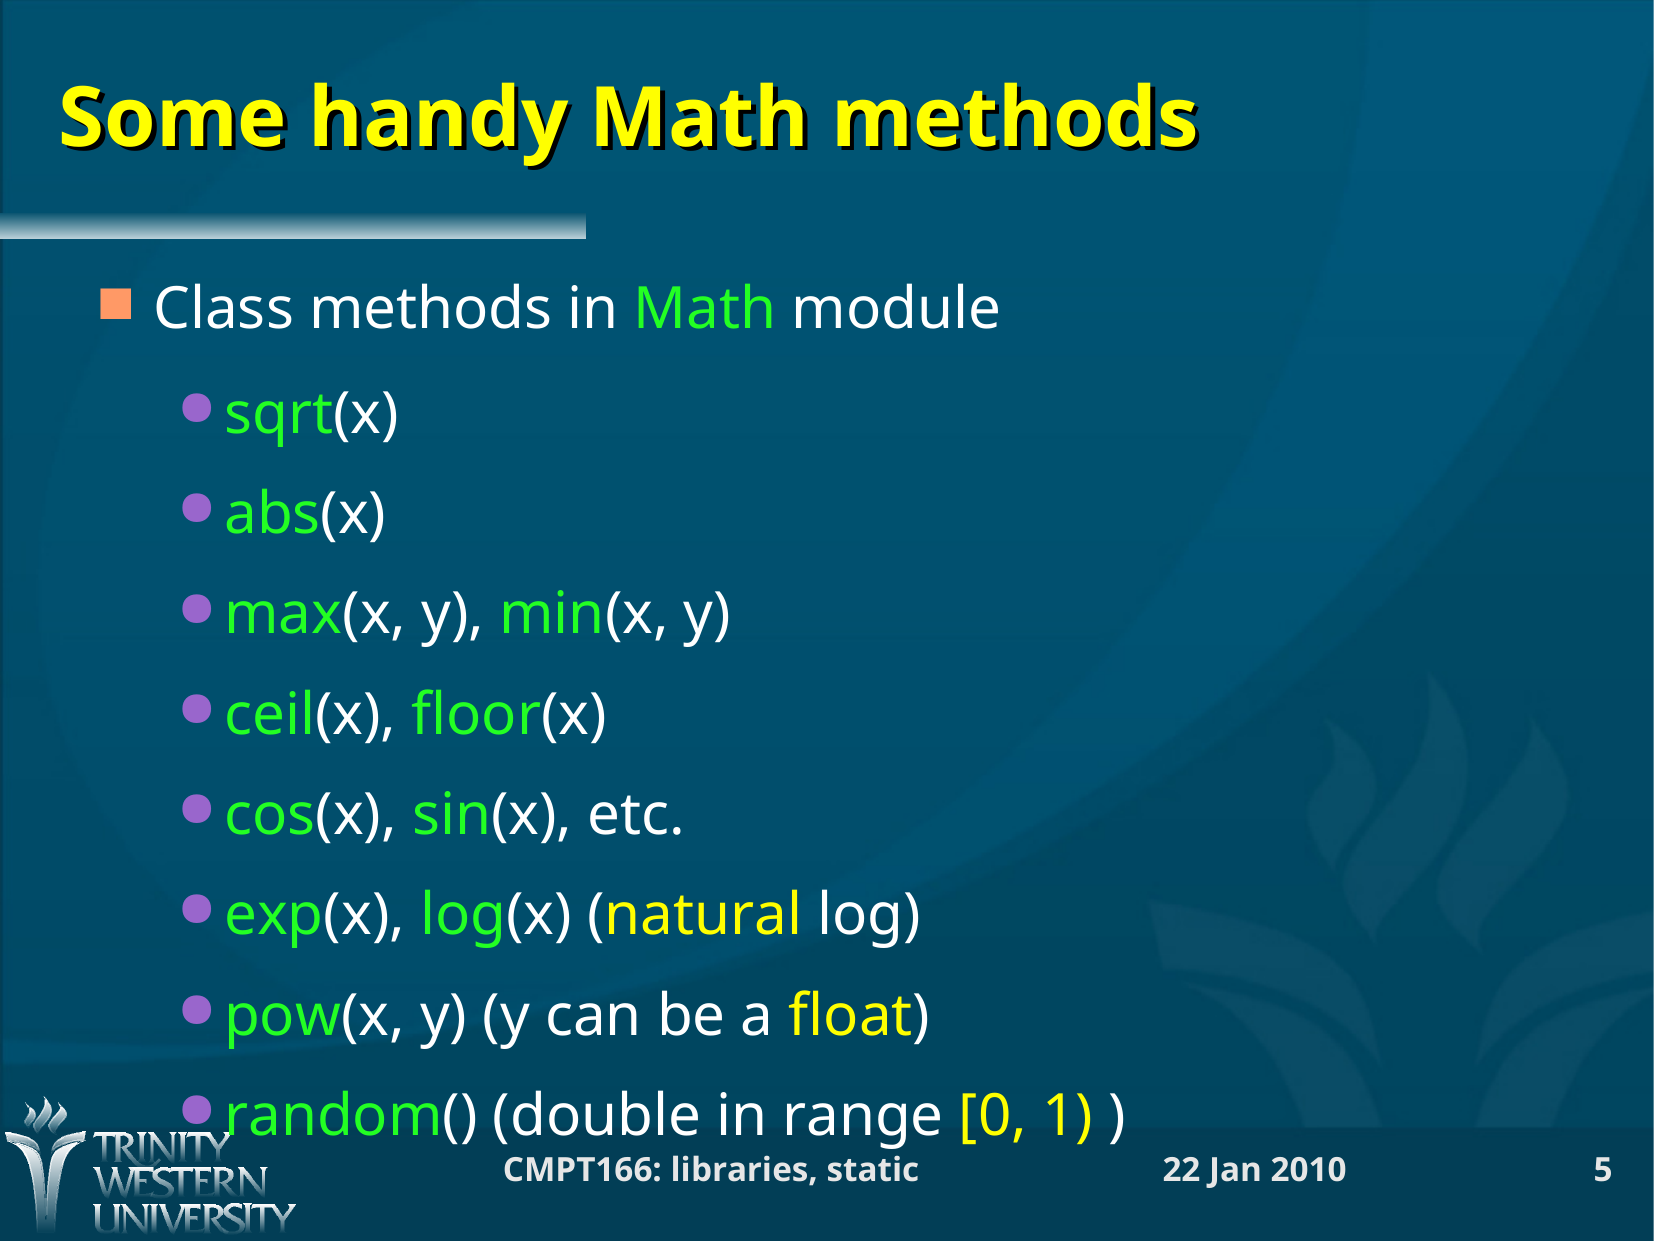

# Some handy Math methods
Class methods in Math module
sqrt(x)
abs(x)
max(x, y), min(x, y)
ceil(x), floor(x)
cos(x), sin(x), etc.
exp(x), log(x) (natural log)
pow(x, y) (y can be a float)
random() (double in range [0, 1) )
CMPT166: libraries, static
22 Jan 2010
5